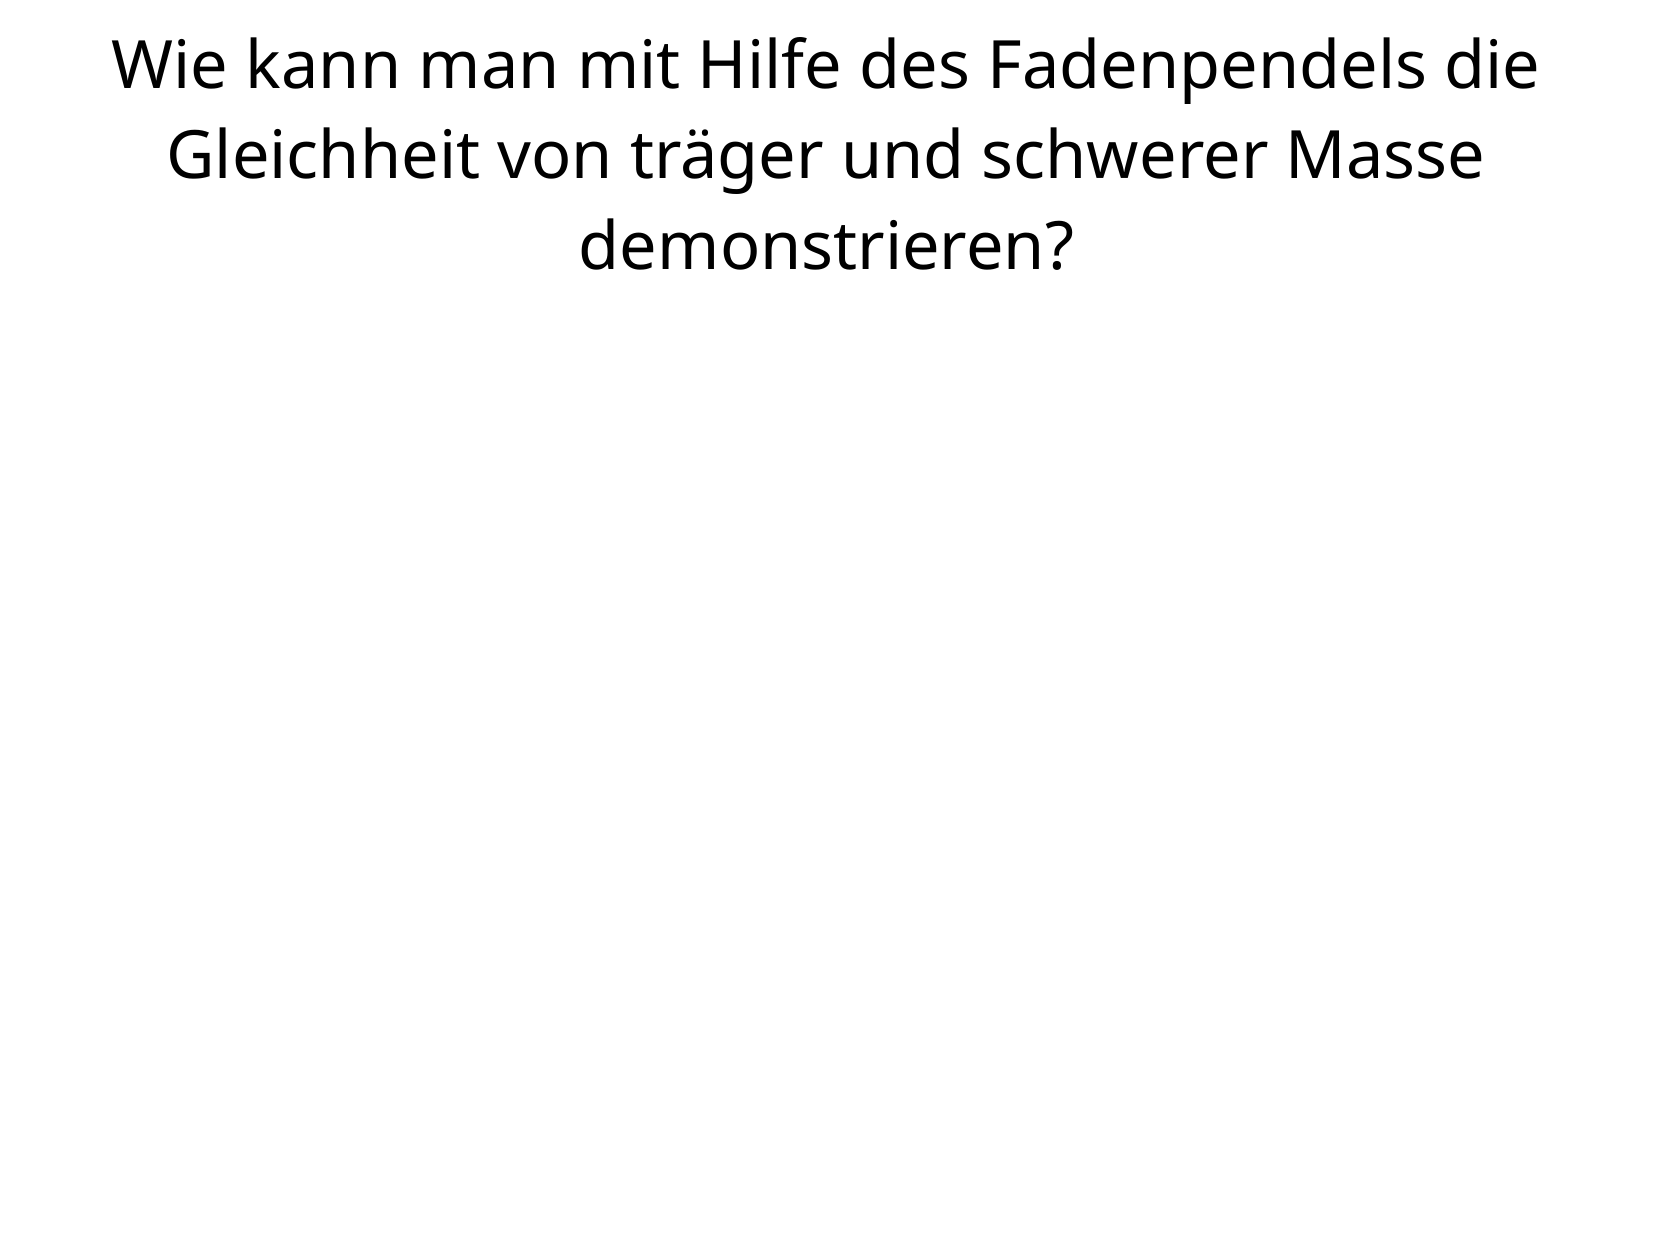

# Wie kann man mit Hilfe des Fadenpendels die Gleichheit von träger und schwerer Masse demonstrieren?